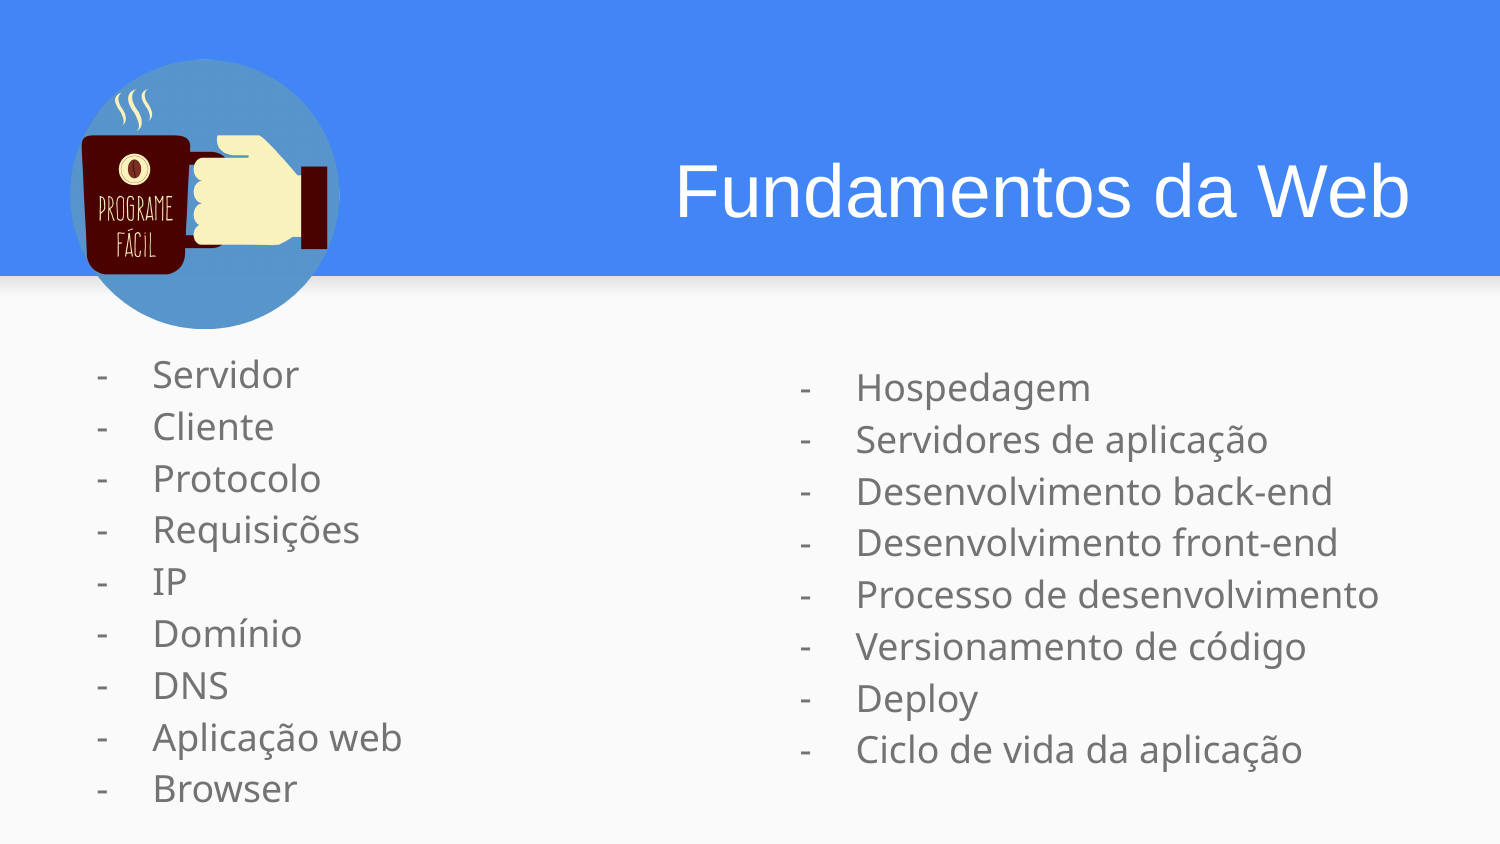

# Fundamentos da Web
Servidor
Cliente
Protocolo
Requisições
IP
Domínio
DNS
Aplicação web
Browser
Hospedagem
Servidores de aplicação
Desenvolvimento back-end
Desenvolvimento front-end
Processo de desenvolvimento
Versionamento de código
Deploy
Ciclo de vida da aplicação